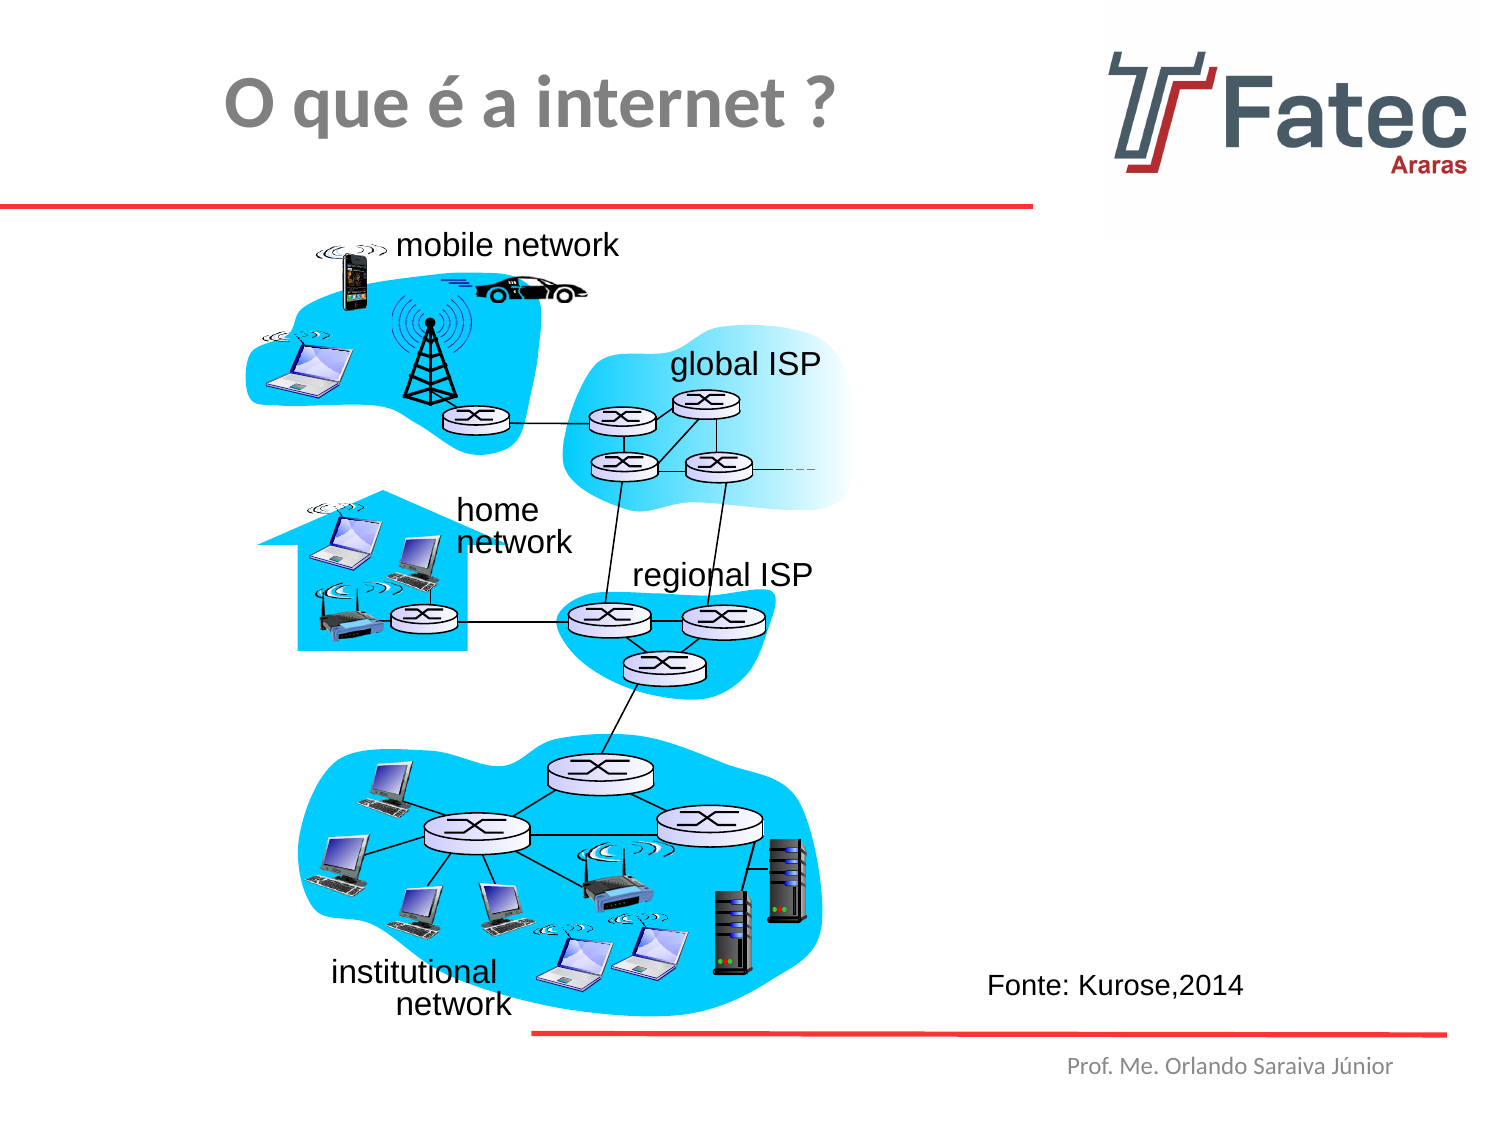

# O que é a internet ?
mobile network
global ISP
home
network
regional ISP
institutional
 network
Fonte: Kurose,2014